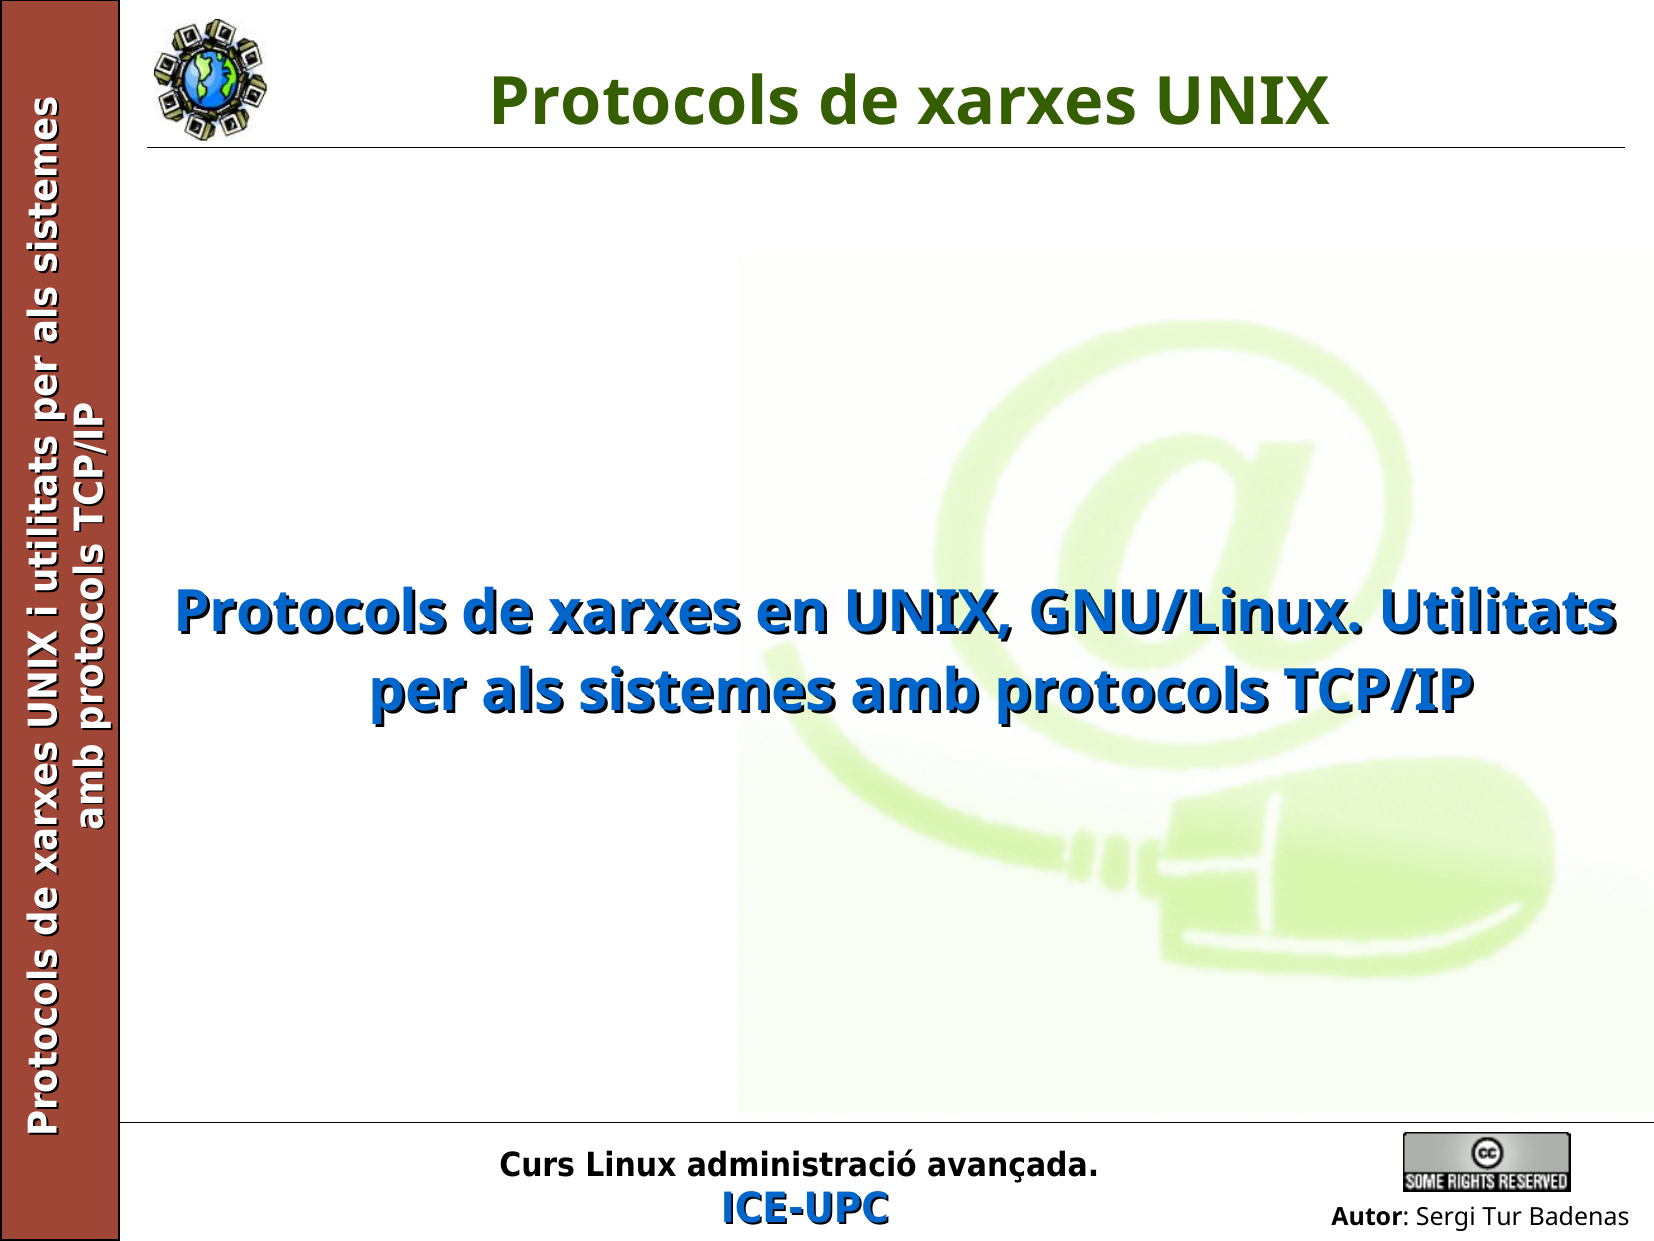

# Protocols de xarxes UNIX
Protocols de xarxes en UNIX, GNU/Linux. Utilitats per als sistemes amb protocols TCP/IP